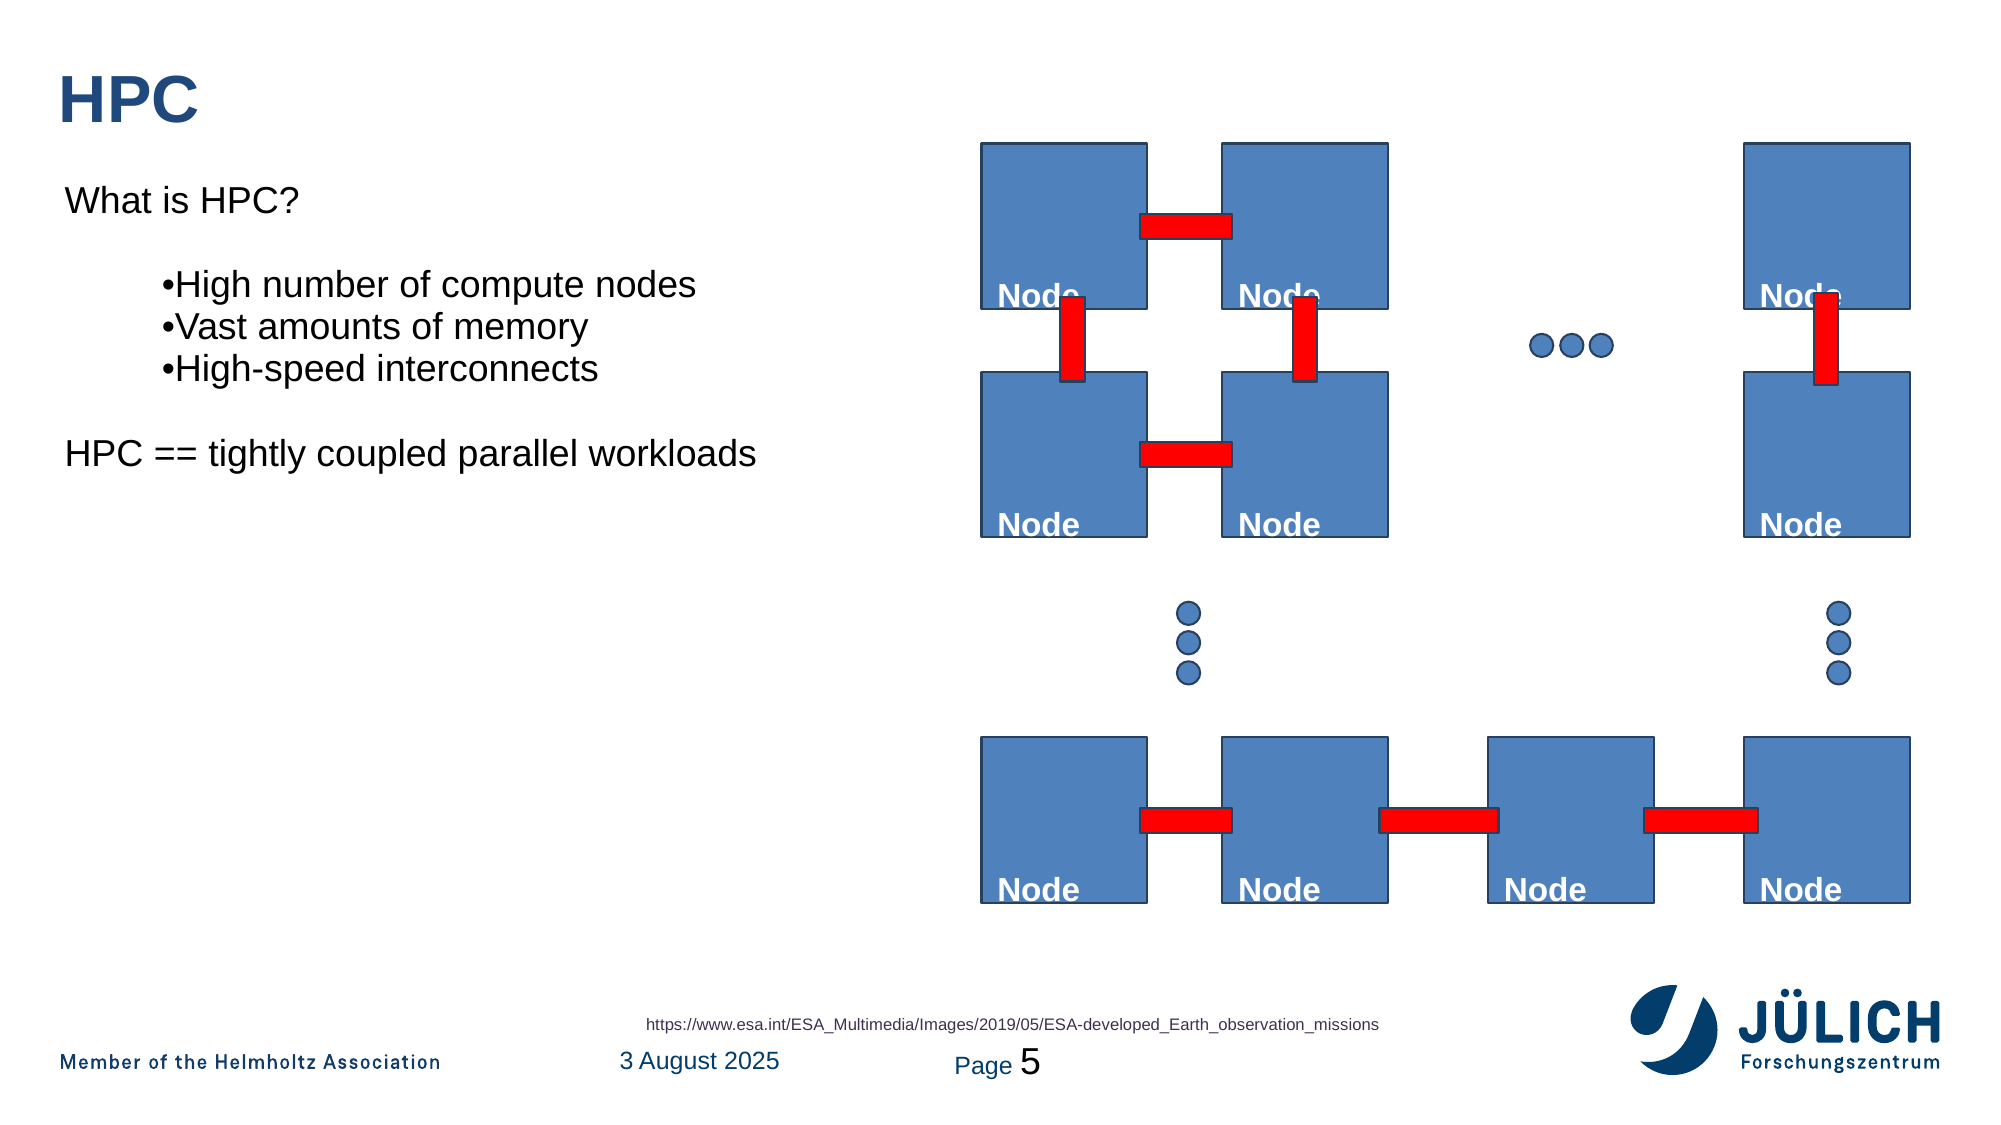

# HPC
 Node
 Node
 Node
What is HPC?
High number of compute nodes
Vast amounts of memory
High-speed interconnects
HPC == tightly coupled parallel workloads
 Node
 Node
 Node
 Node
 Node
 Node
 Node
https://www.esa.int/ESA_Multimedia/Images/2019/05/ESA-developed_Earth_observation_missions
Page
3 August 2025